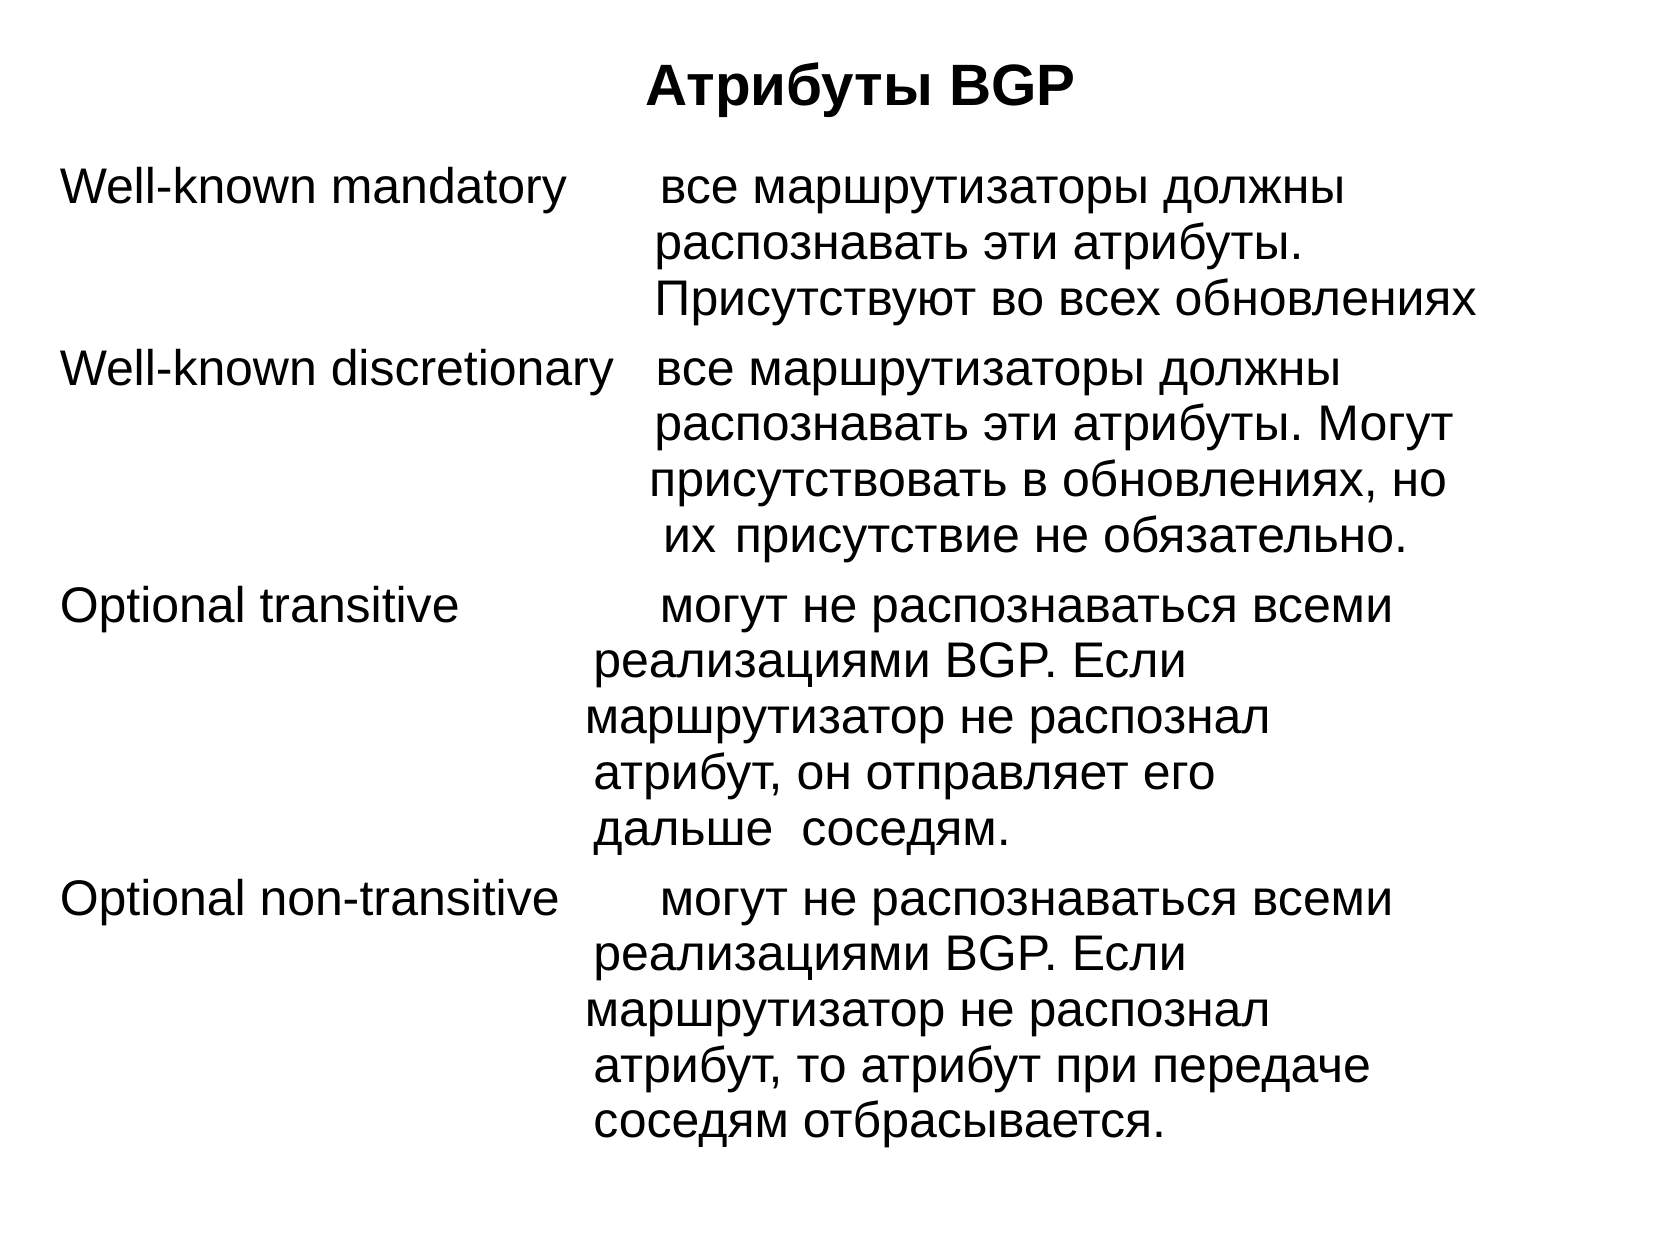

Атрибуты BGP
# Well-known mandatory		все маршрутизаторы должны 										 распознавать эти атрибуты. 											 Присутствуют во всех обновлениях
Well-known discretionary все маршрутизаторы должны 										 распознавать эти атрибуты. Могут 								 присутствовать в обновлениях, но 								 их 	присутствие не обязательно.
Optional transitive			могут не распознаваться всеми 									 реализациями BGP. Если 												маршрутизатор не распознал 										 атрибут, он отправляет его 											 дальше соседям.
Optional non-transitive 		могут не распознаваться всеми 									 реализациями BGP. Если 												маршрутизатор не распознал 										 атрибут, то атрибут при передаче 									 соседям отбрасывается.